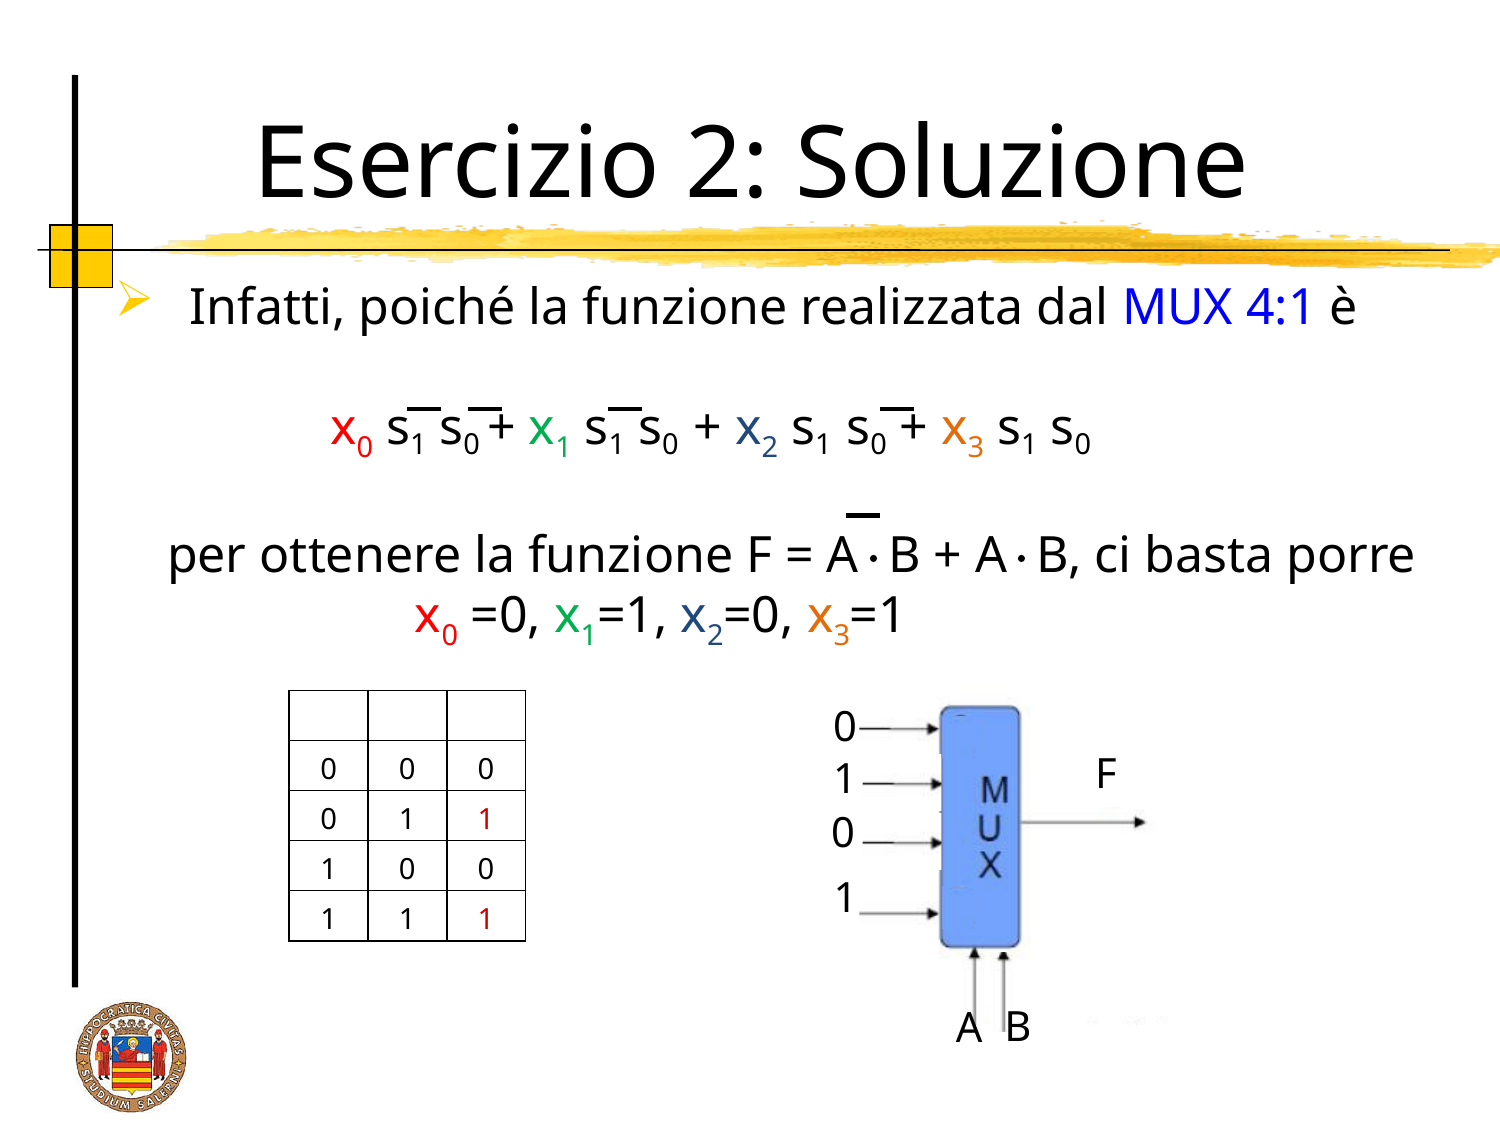

# Esercizio 2: Soluzione
Infatti, poiché la funzione realizzata dal MUX 4:1 è
	 x0 s1 s0 + x1 s1 s0 + x2 s1 s0 + x3 s1 s0
 per ottenere la funzione F = AB + AB, ci basta porre 		x0 =0, x1=1, x2=0, x3=1
| A | B | F |
| --- | --- | --- |
| 0 | 0 | 0 |
| 0 | 1 | 1 |
| 1 | 0 | 0 |
| 1 | 1 | 1 |
0
F
1
0
1
B
A